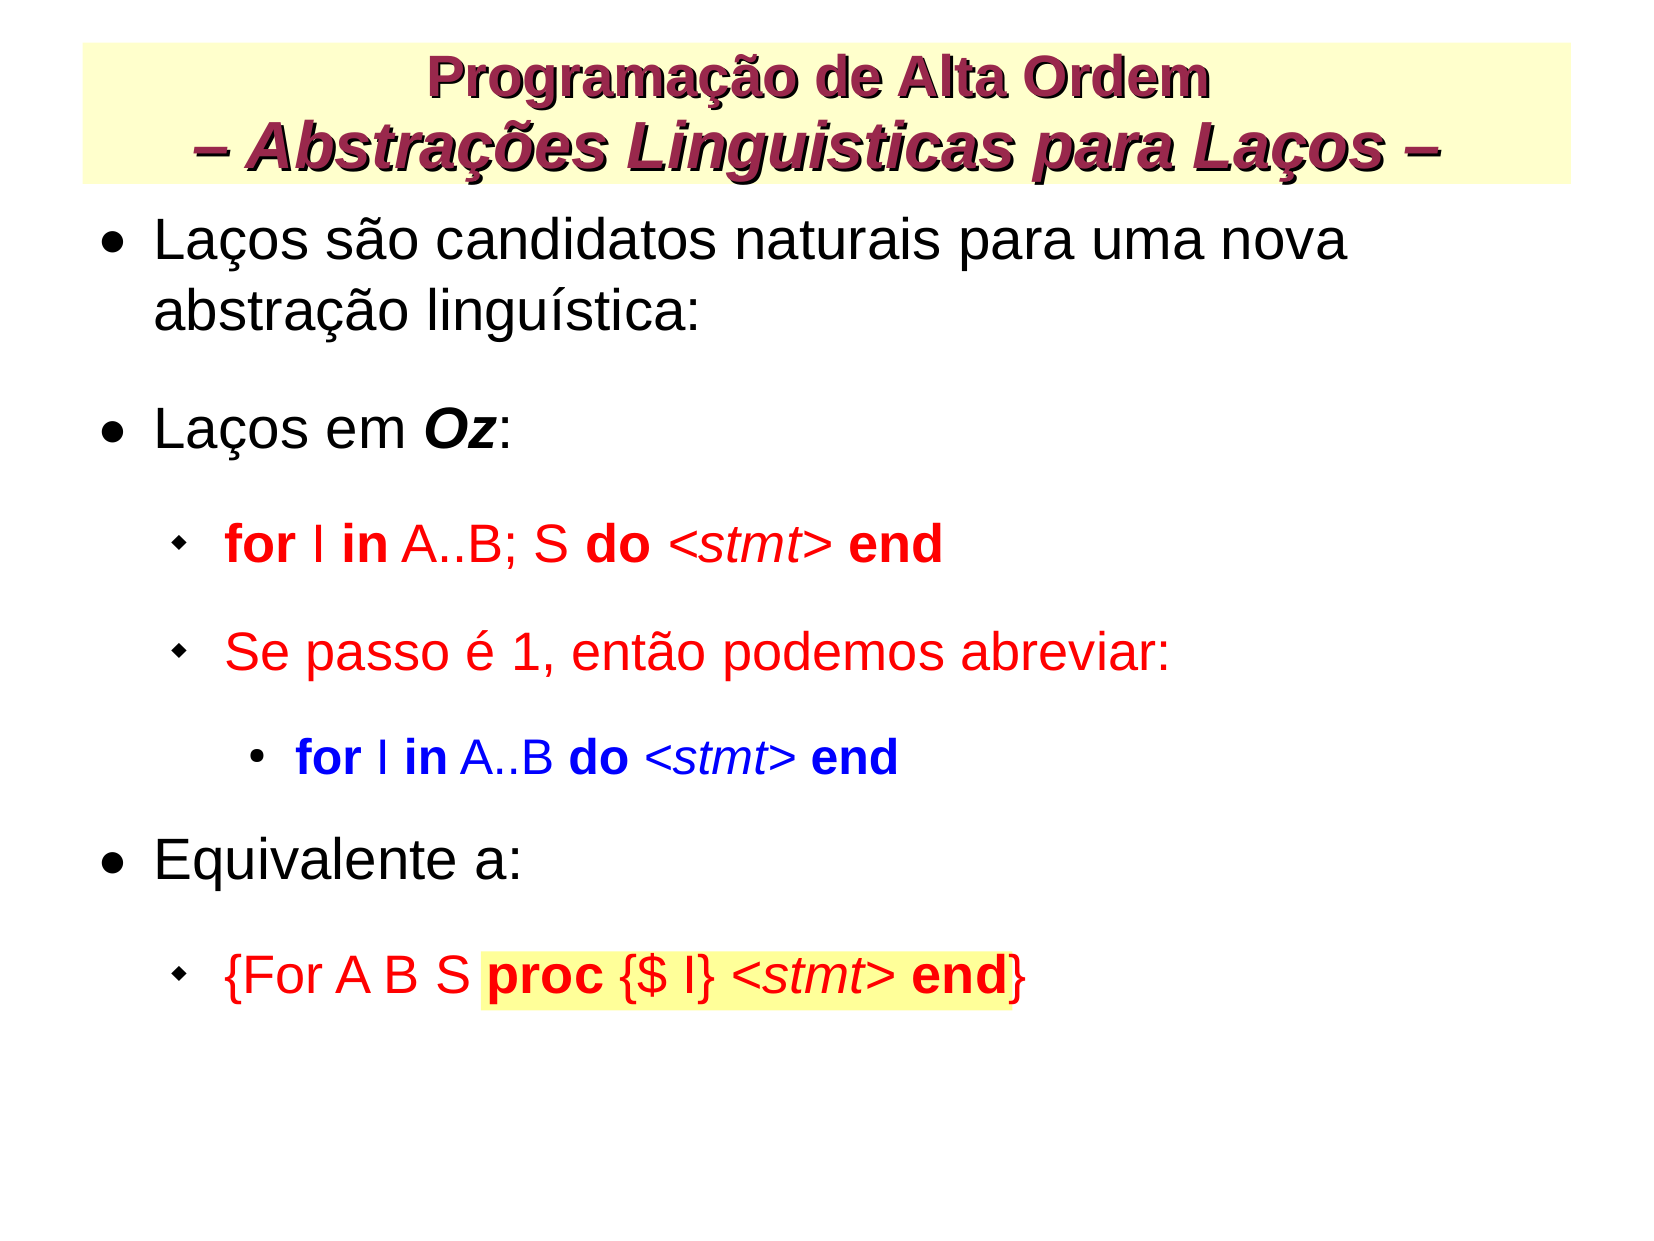

# Programação de Alta Ordem – Abstrações Linguisticas para Laços –
Laços são candidatos naturais para uma nova abstração linguística:
Laços em Oz:
for I in A..B; S do <stmt> end
Se passo é 1, então podemos abreviar:
for I in A..B do <stmt> end
Equivalente a:
{For A B S proc {$ I} <stmt> end}